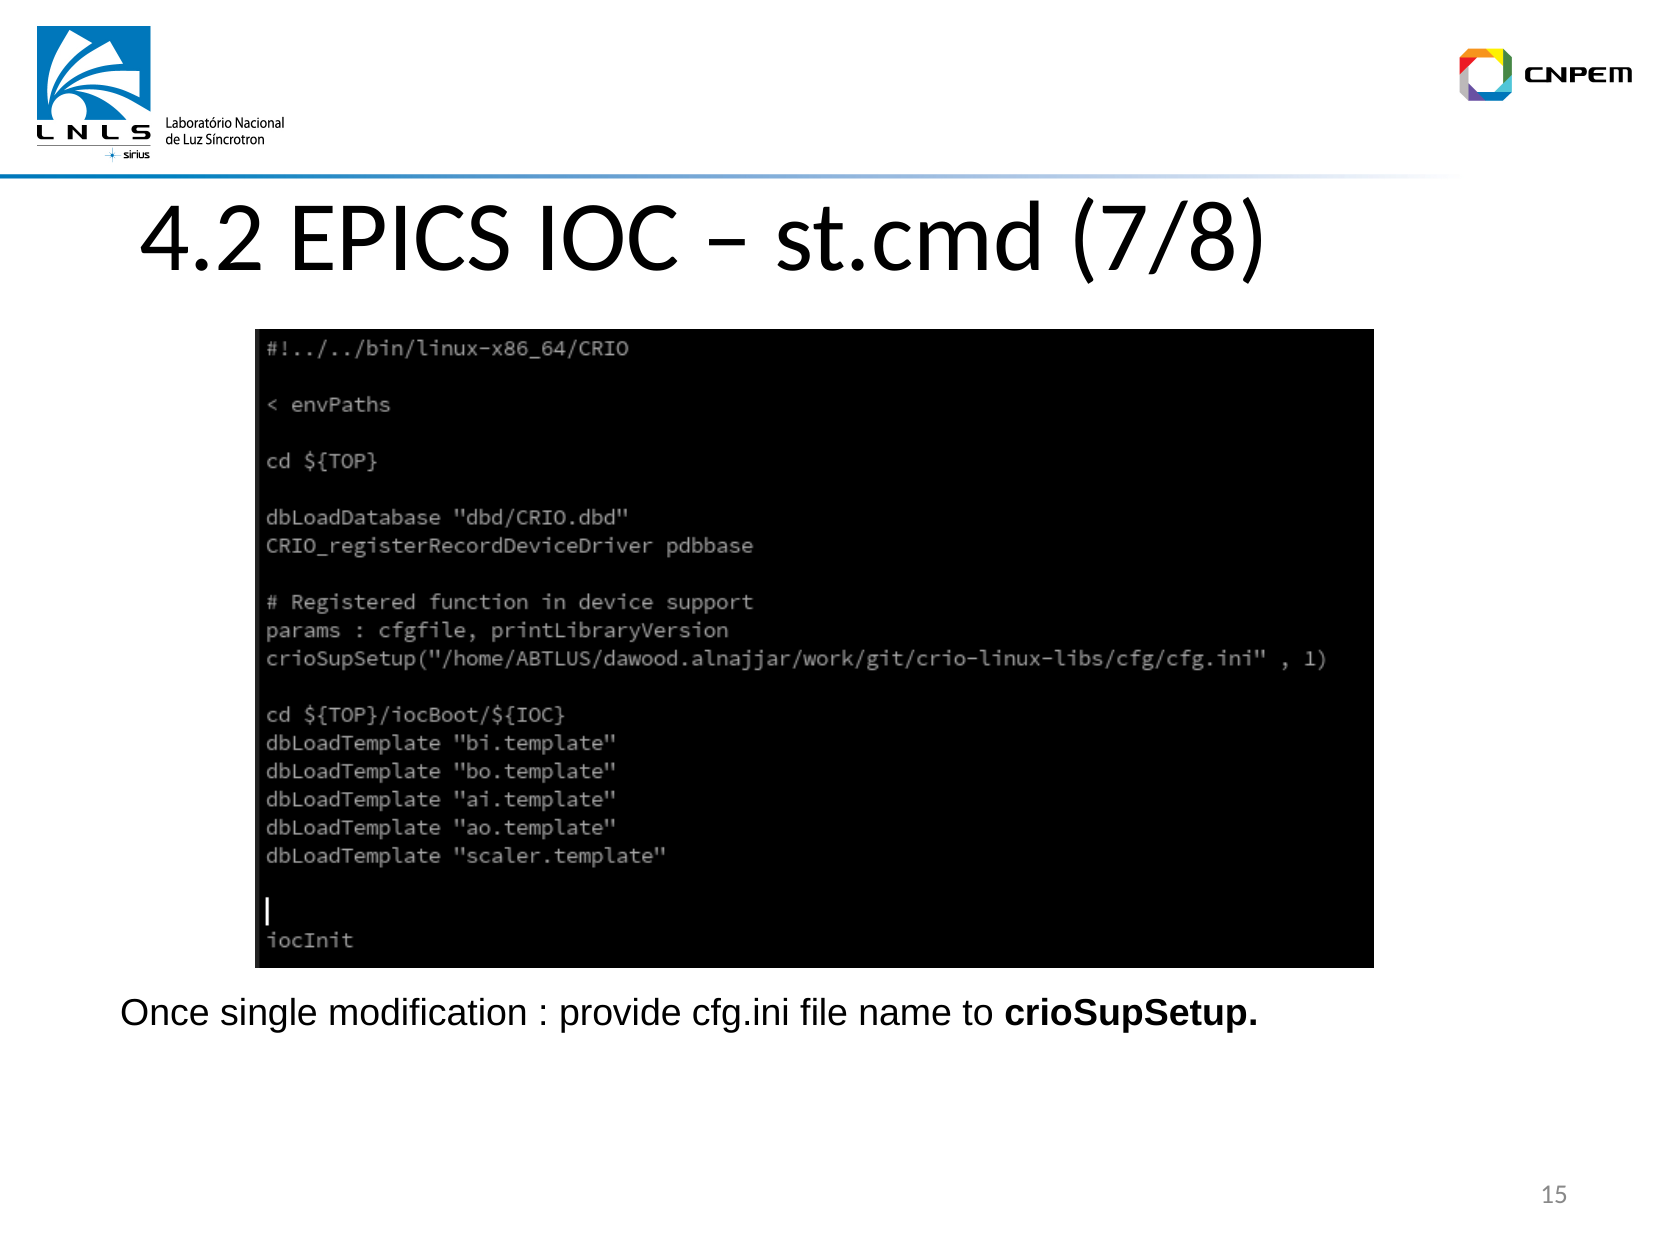

4.2 EPICS IOC – st.cmd (7/8)
Once single modification : provide cfg.ini file name to crioSupSetup.
15